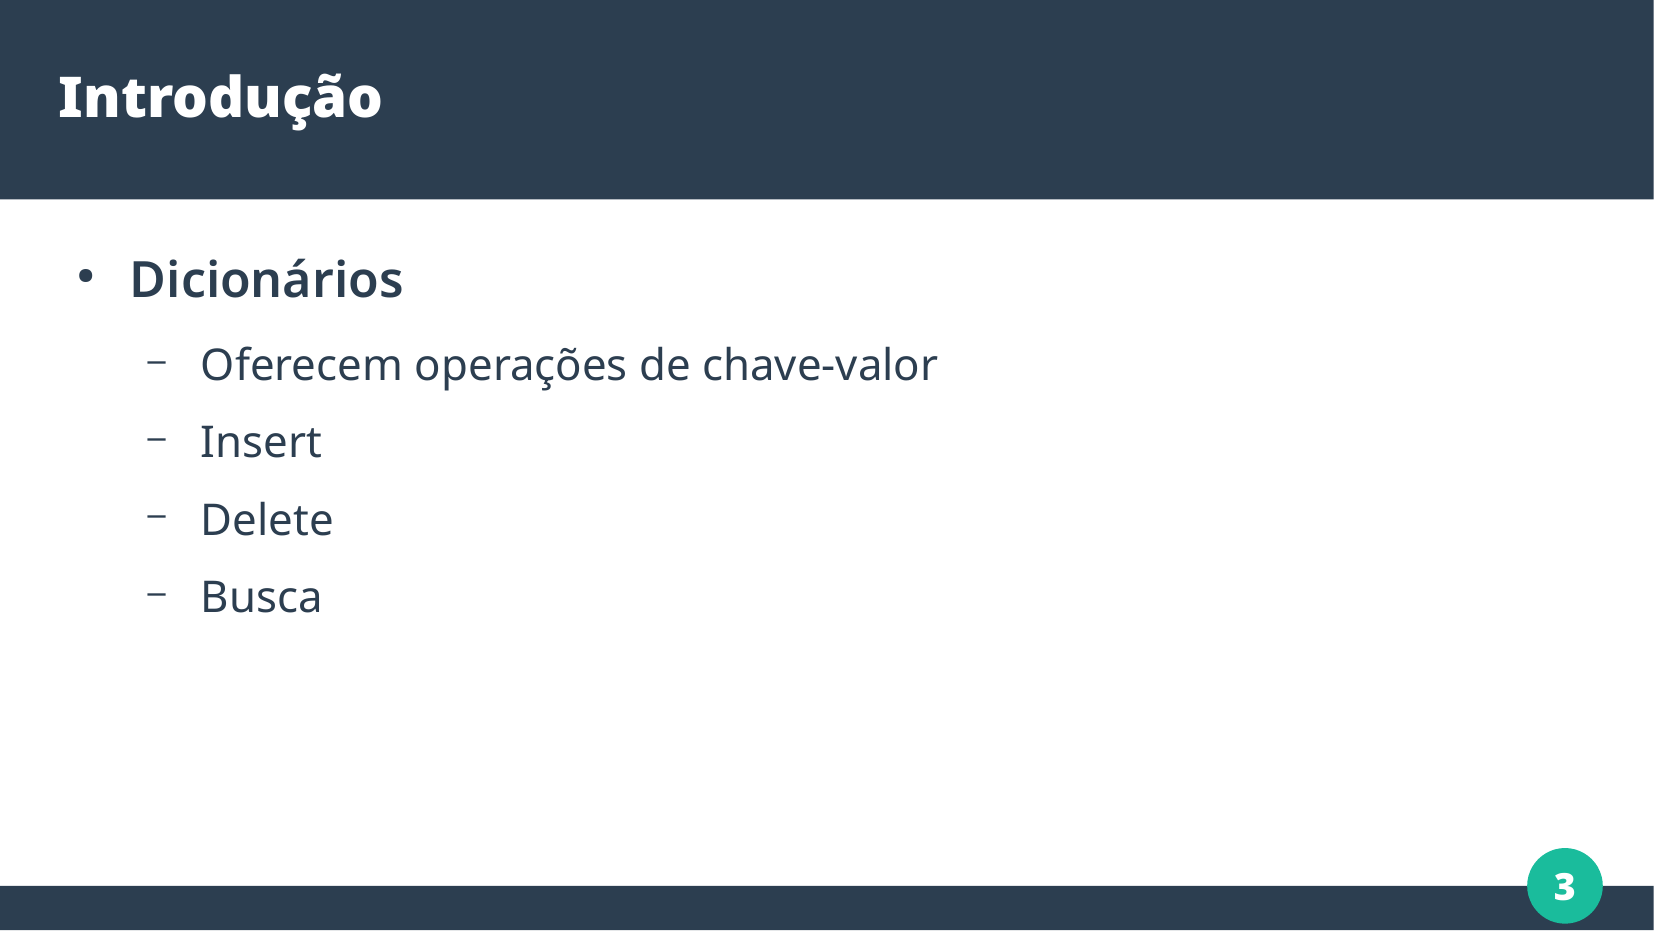

# Introdução
Dicionários
Oferecem operações de chave-valor
Insert
Delete
Busca